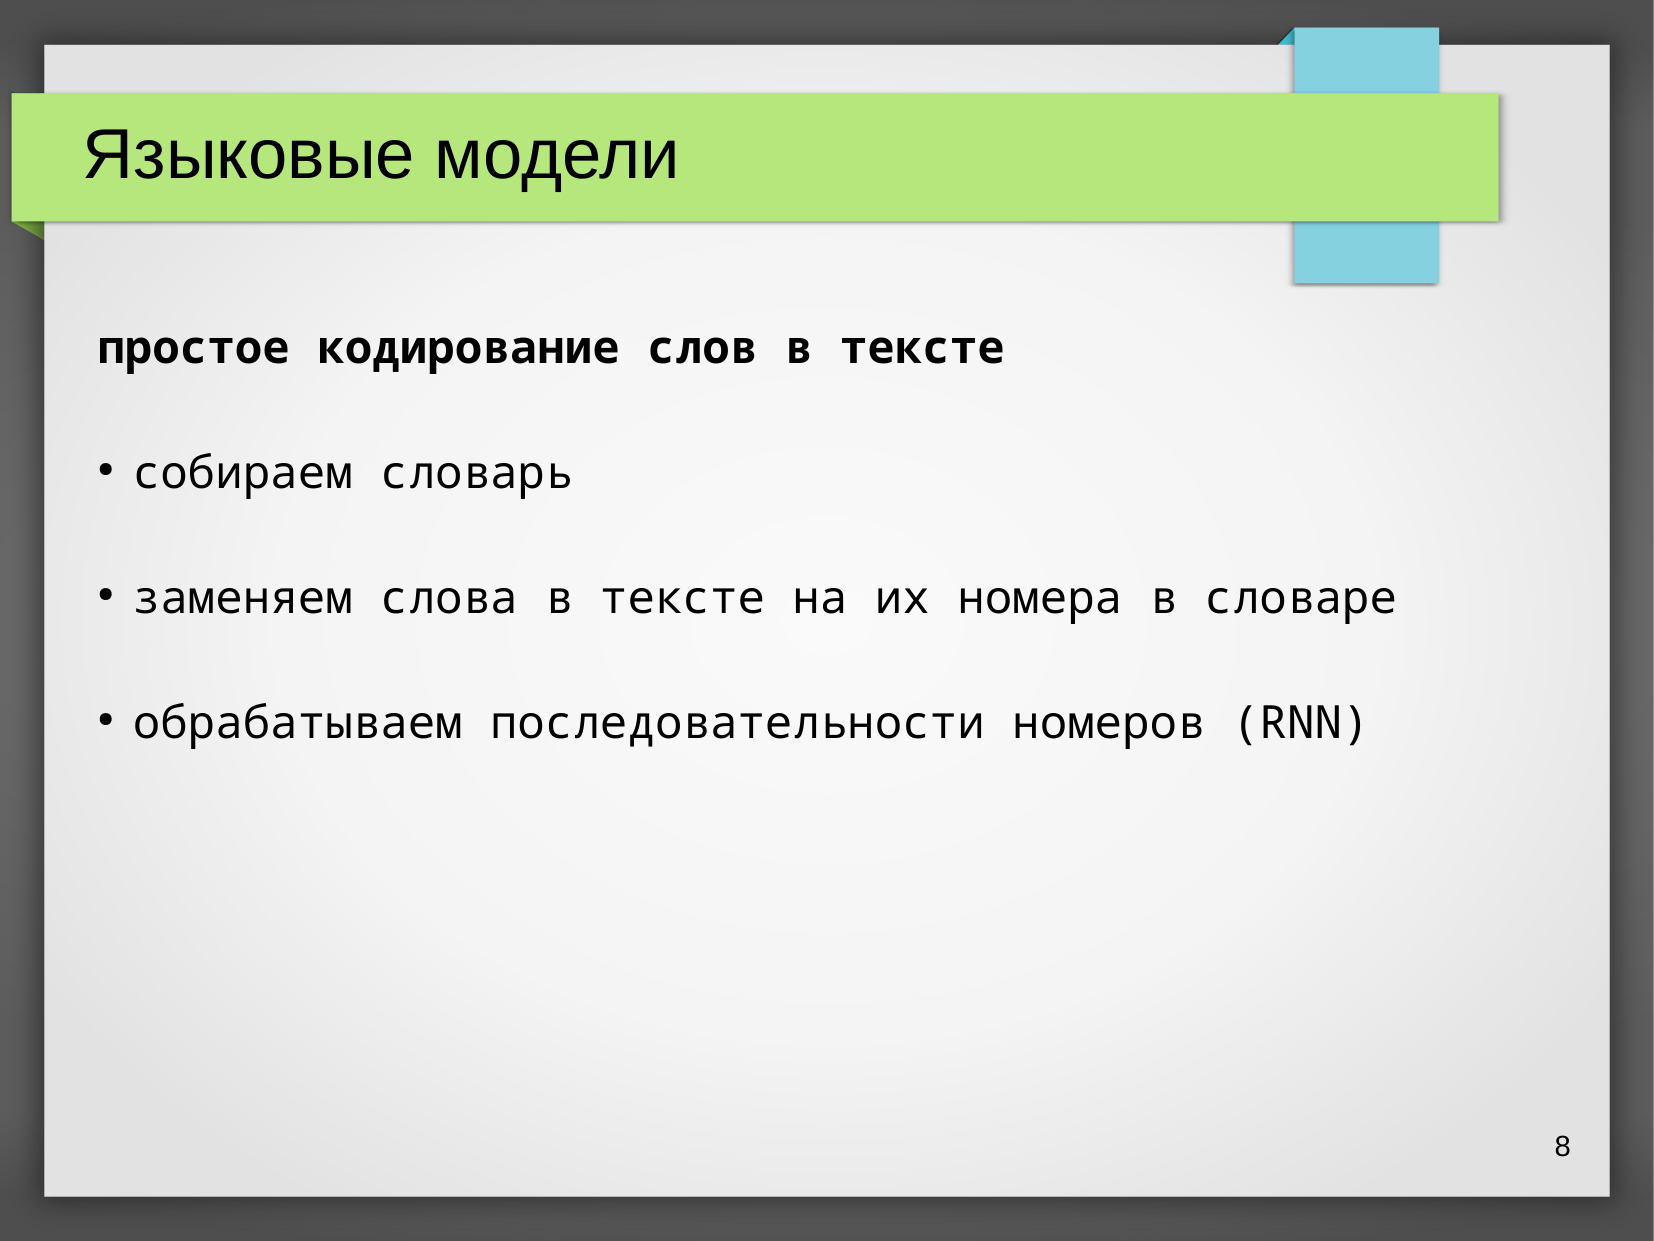

# Языковые модели
простое кодирование слов в тексте
собираем словарь
заменяем слова в тексте на их номера в словаре
обрабатываем последовательности номеров (RNN)
8